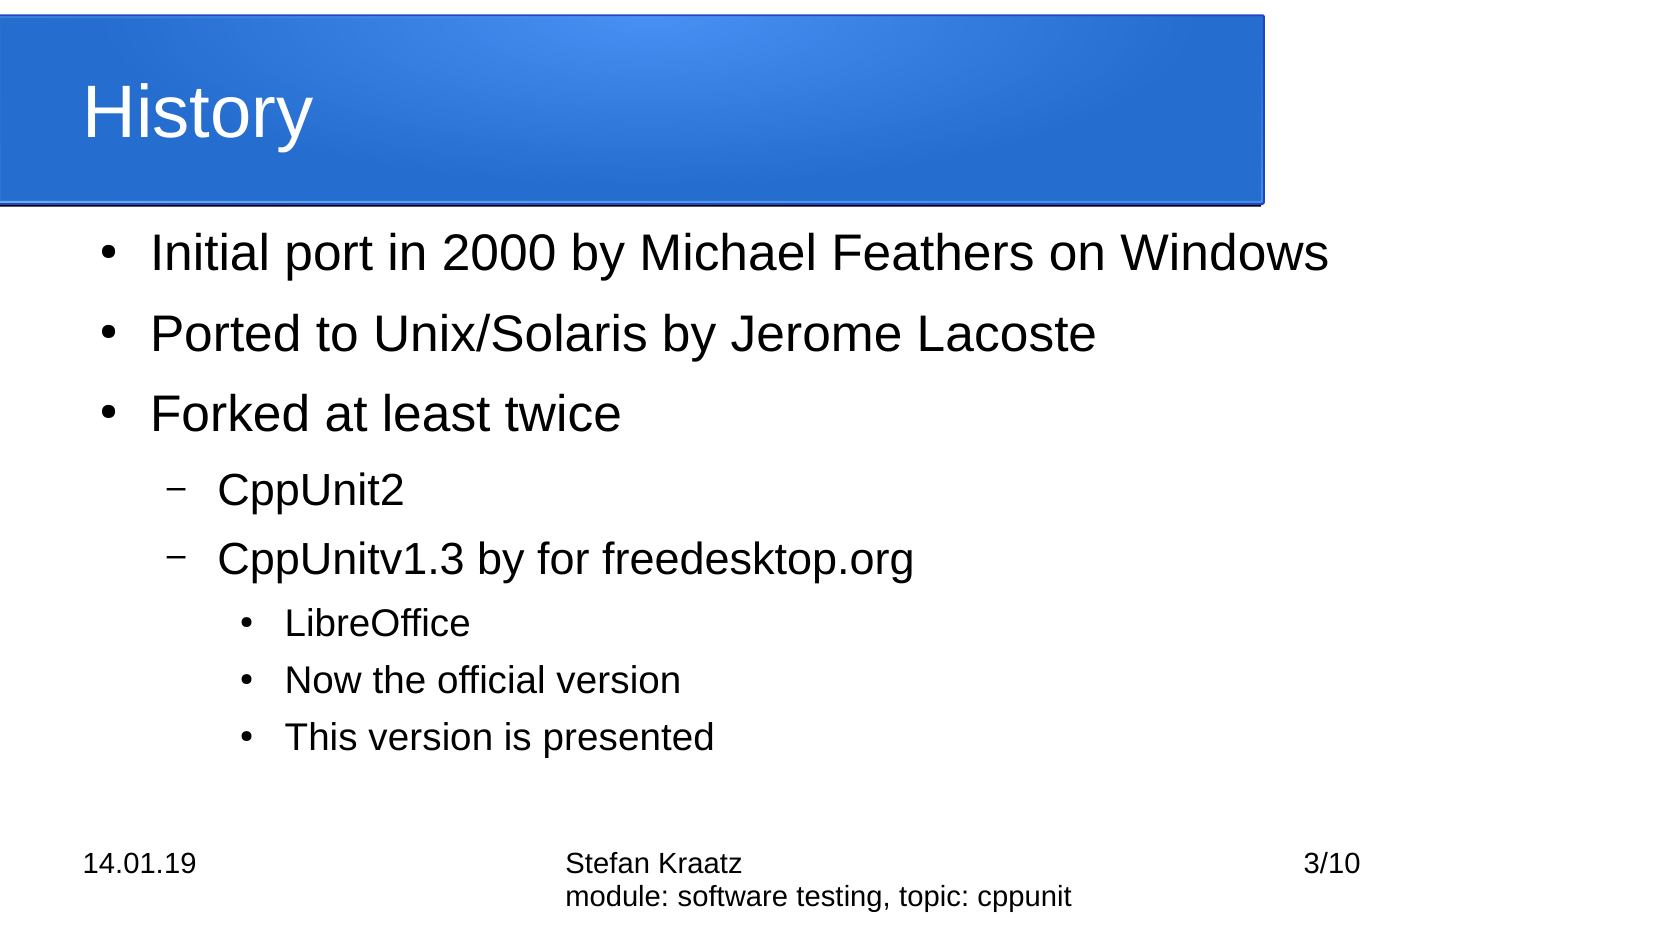

# History
Initial port in 2000 by Michael Feathers on Windows
Ported to Unix/Solaris by Jerome Lacoste
Forked at least twice
CppUnit2
CppUnitv1.3 by for freedesktop.org
LibreOffice
Now the official version
This version is presented